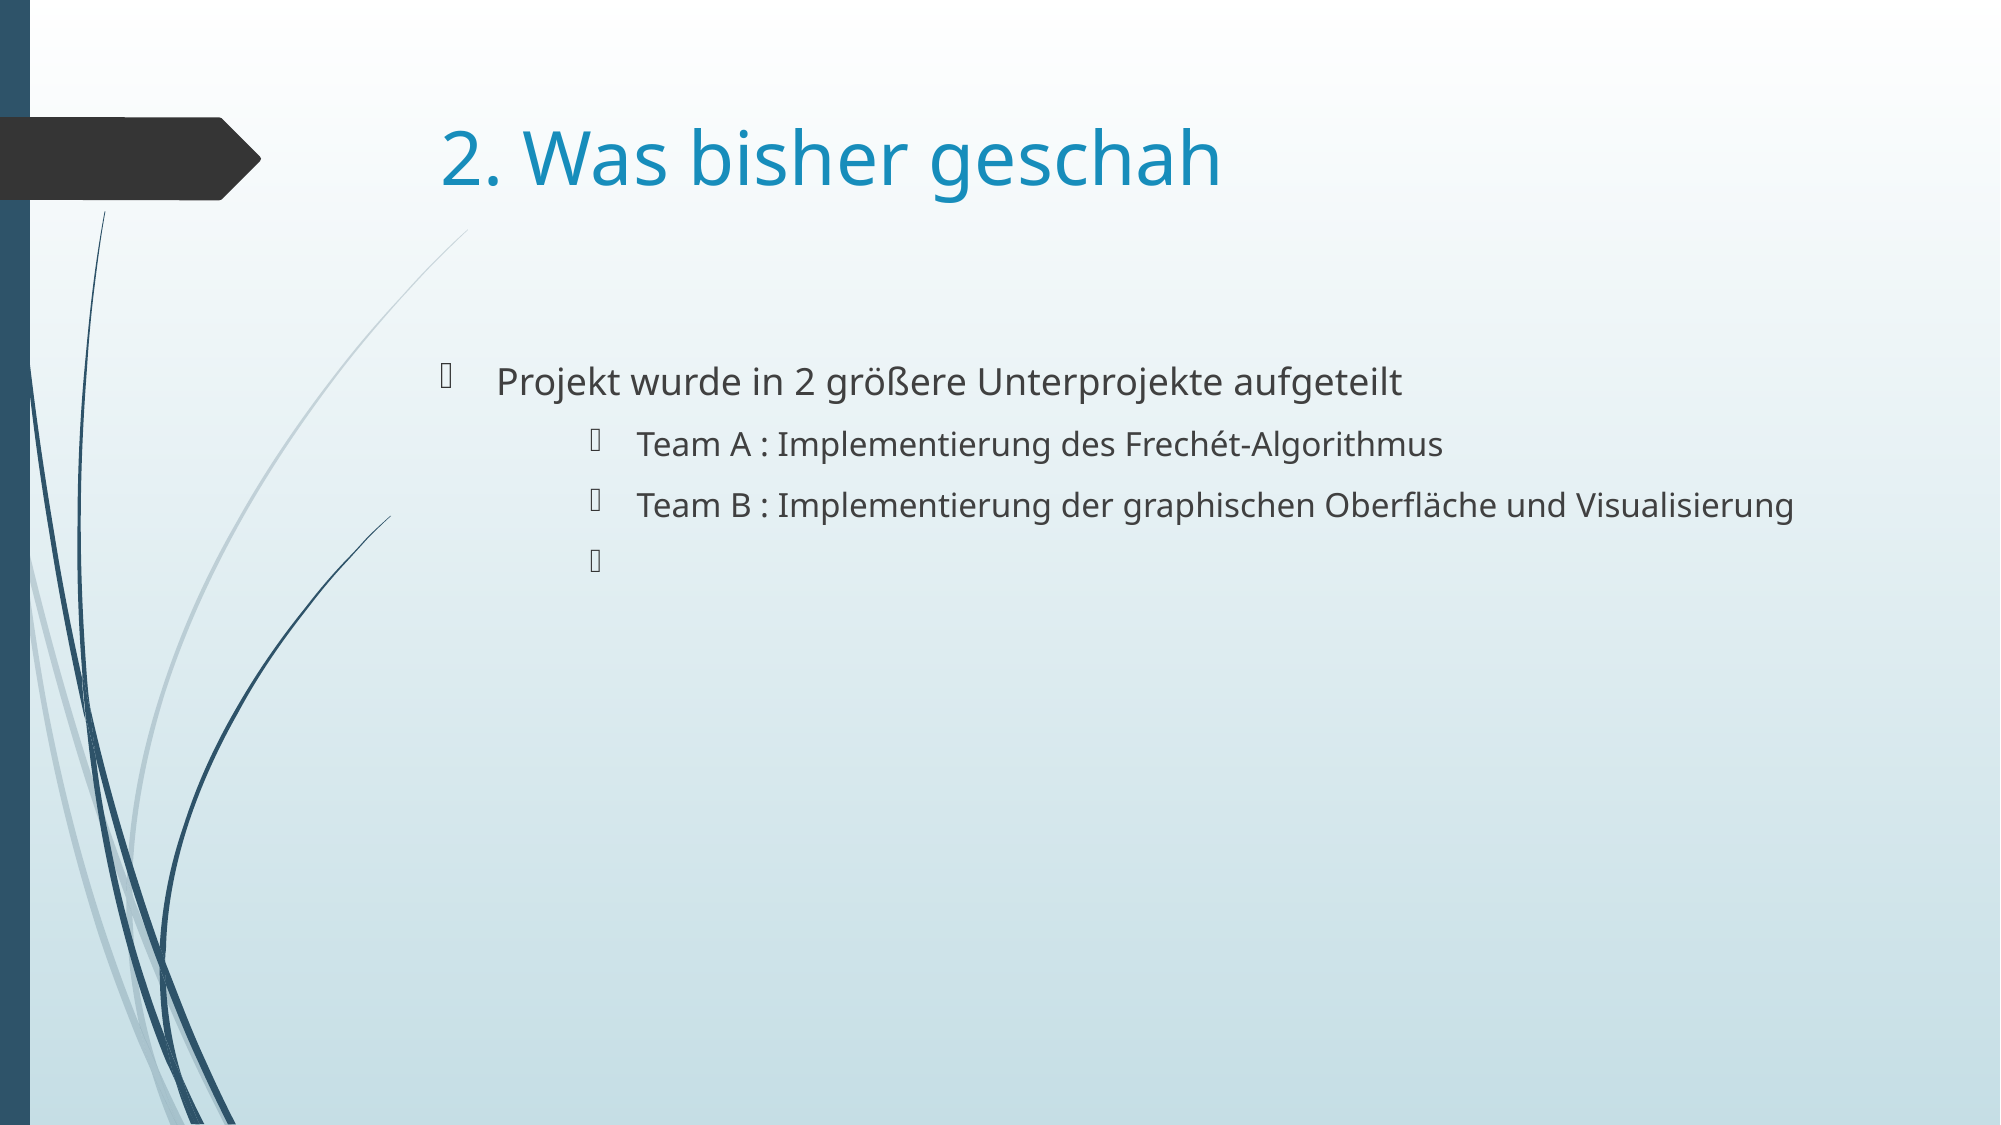

# 2. Was bisher geschah
Projekt wurde in 2 größere Unterprojekte aufgeteilt
Team A : Implementierung des Frechét-Algorithmus
Team B : Implementierung der graphischen Oberfläche und Visualisierung